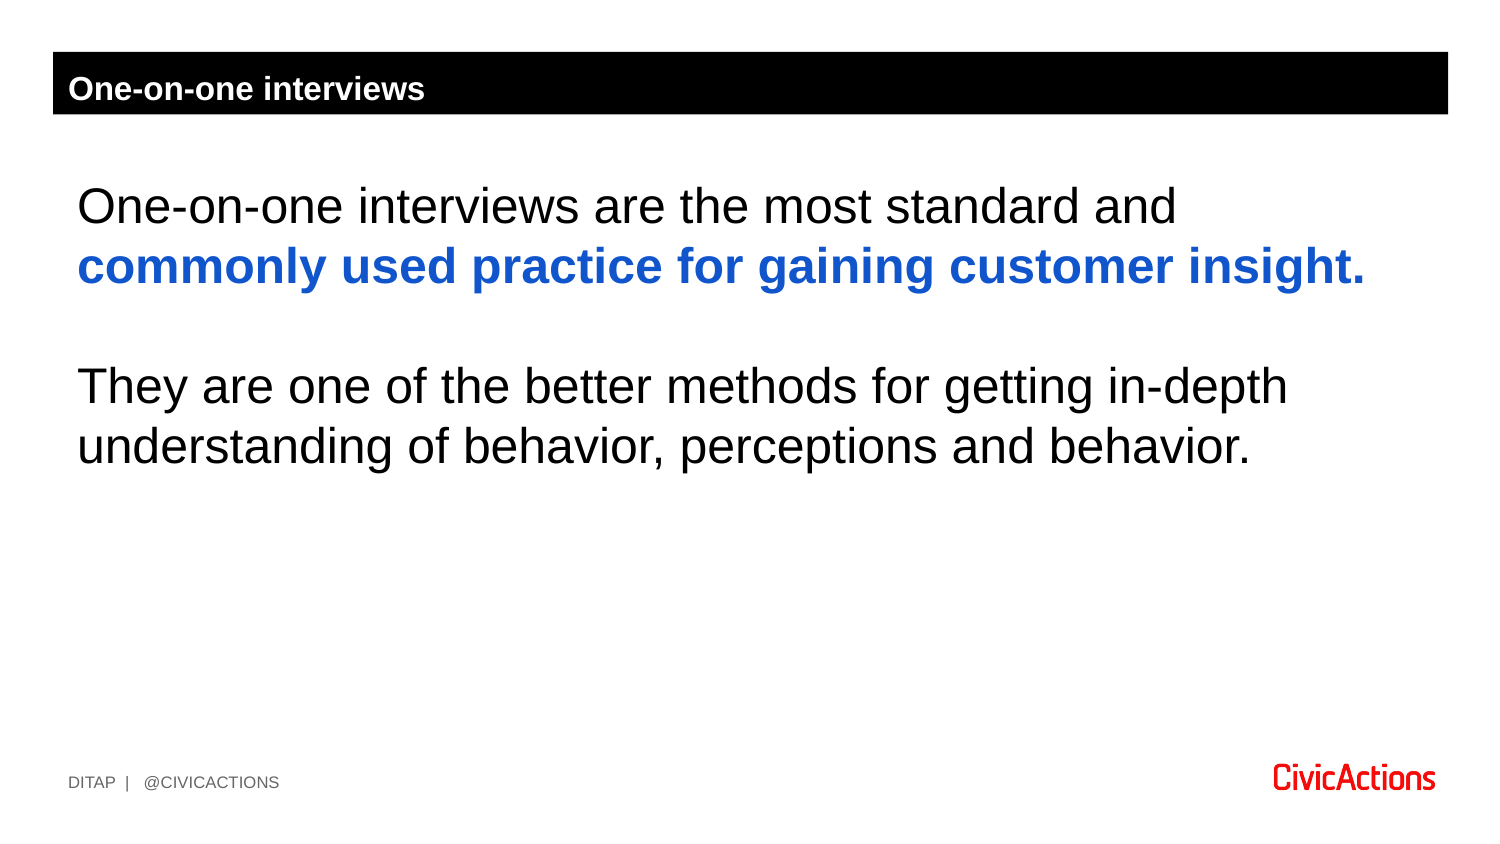

# One-on-one interviews
One-on-one interviews are the most standard and commonly used practice for gaining customer insight.
They are one of the better methods for getting in-depth understanding of behavior, perceptions and behavior.